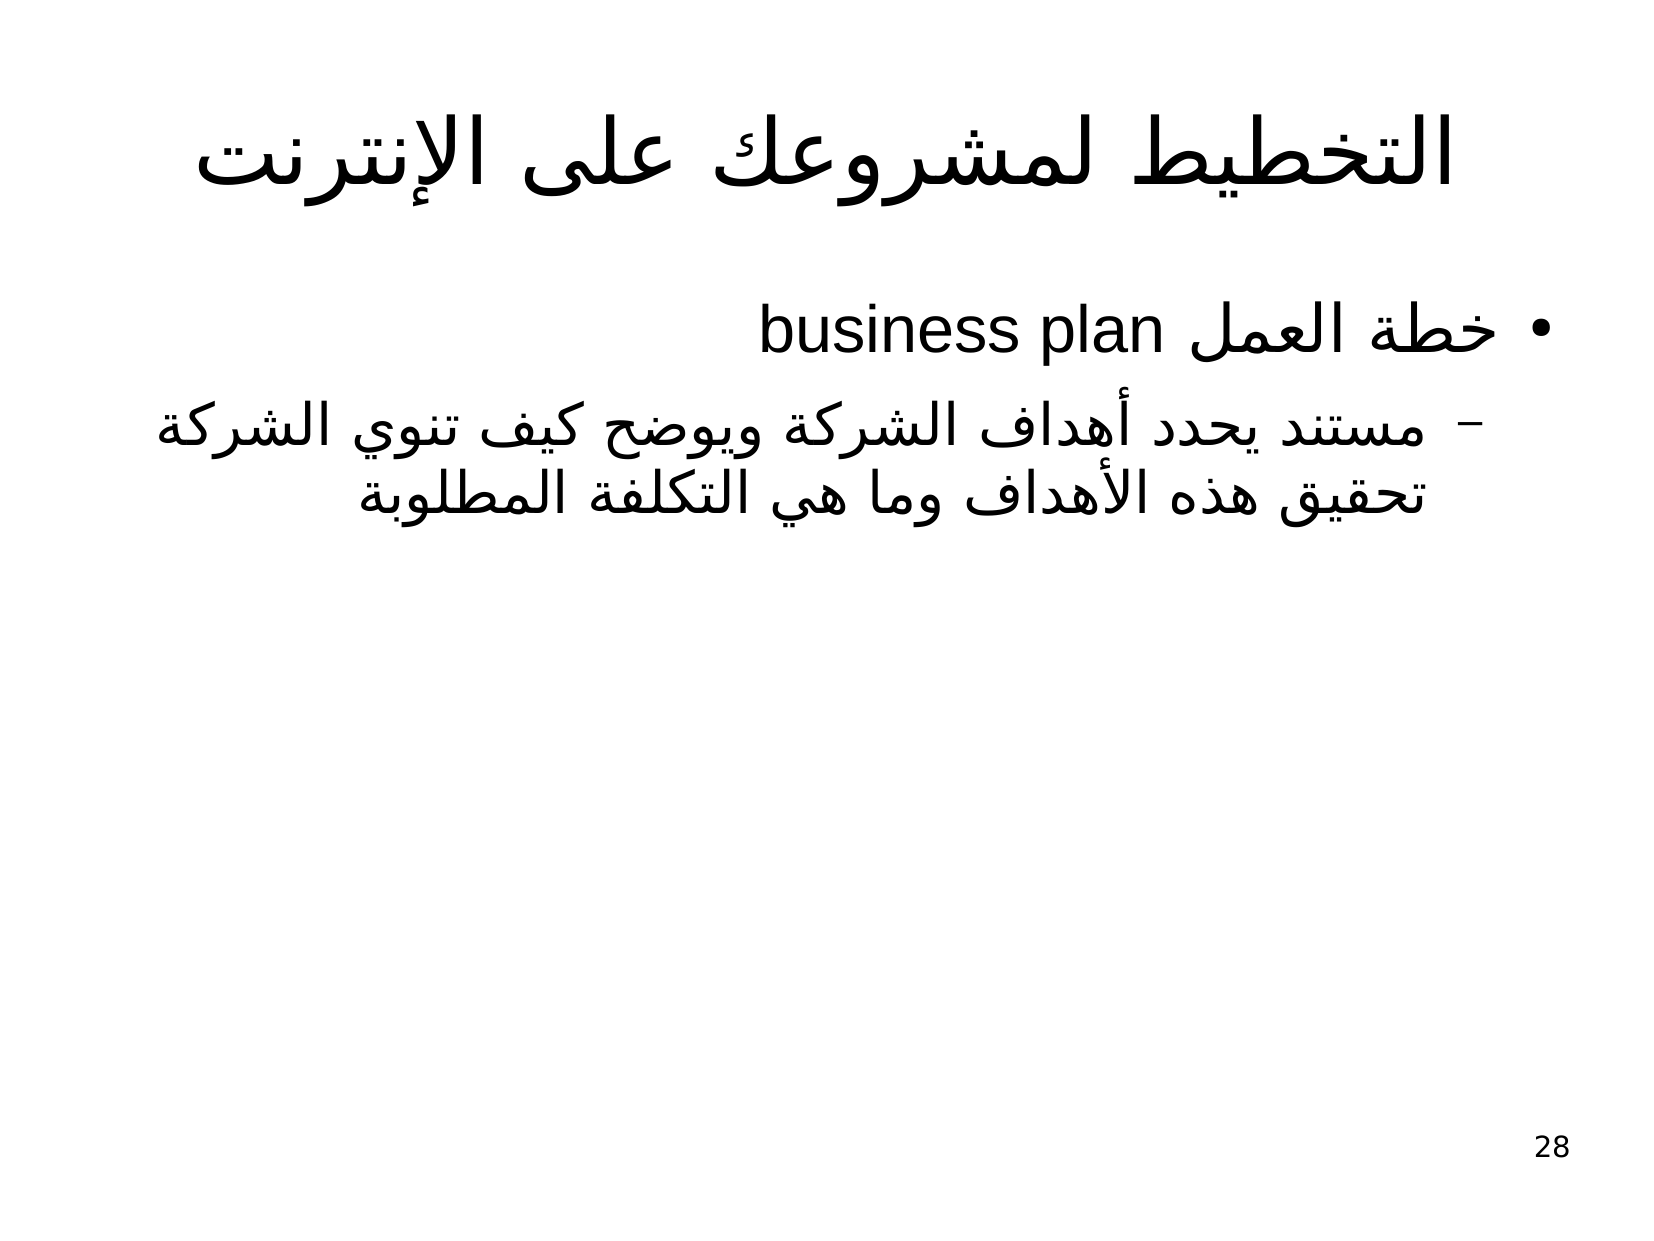

# التخطيط لمشروعك على الإنترنت
خطة العمل business plan
مستند يحدد أهداف الشركة ويوضح كيف تنوي الشركة تحقيق هذه الأهداف وما هي التكلفة المطلوبة
28